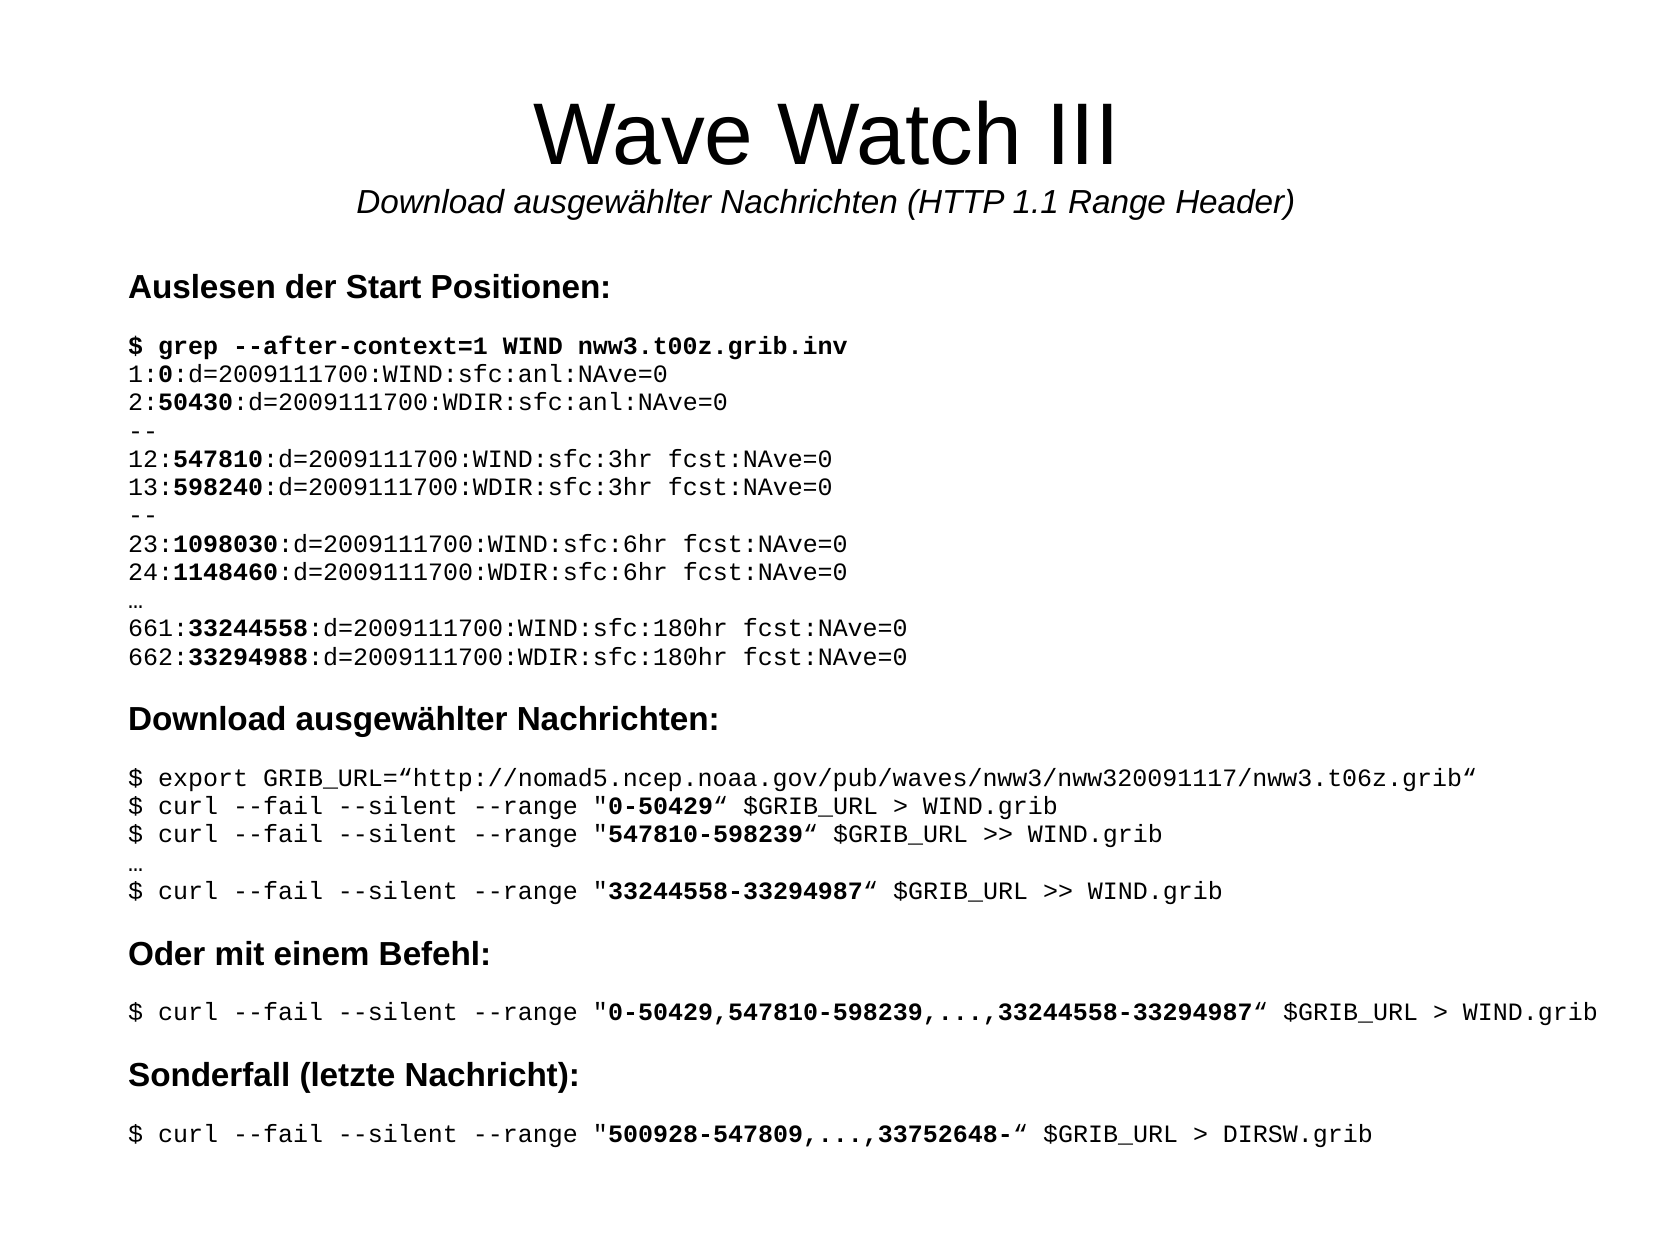

Wave Watch III
Download ausgewählter Nachrichten (HTTP 1.1 Range Header)
# Auslesen der Start Positionen:
$ grep --after-context=1 WIND nww3.t00z.grib.inv
1:0:d=2009111700:WIND:sfc:anl:NAve=0
2:50430:d=2009111700:WDIR:sfc:anl:NAve=0
--
12:547810:d=2009111700:WIND:sfc:3hr fcst:NAve=0
13:598240:d=2009111700:WDIR:sfc:3hr fcst:NAve=0
--
23:1098030:d=2009111700:WIND:sfc:6hr fcst:NAve=0
24:1148460:d=2009111700:WDIR:sfc:6hr fcst:NAve=0
…
661:33244558:d=2009111700:WIND:sfc:180hr fcst:NAve=0
662:33294988:d=2009111700:WDIR:sfc:180hr fcst:NAve=0
Download ausgewählter Nachrichten:
$ export GRIB_URL=“http://nomad5.ncep.noaa.gov/pub/waves/nww3/nww320091117/nww3.t06z.grib“
$ curl --fail --silent --range "0-50429“ $GRIB_URL > WIND.grib
$ curl --fail --silent --range "547810-598239“ $GRIB_URL >> WIND.grib
…
$ curl --fail --silent --range "33244558-33294987“ $GRIB_URL >> WIND.grib
Oder mit einem Befehl:
$ curl --fail --silent --range "0-50429,547810-598239,...,33244558-33294987“ $GRIB_URL > WIND.grib
Sonderfall (letzte Nachricht):
$ curl --fail --silent --range "500928-547809,...,33752648-“ $GRIB_URL > DIRSW.grib